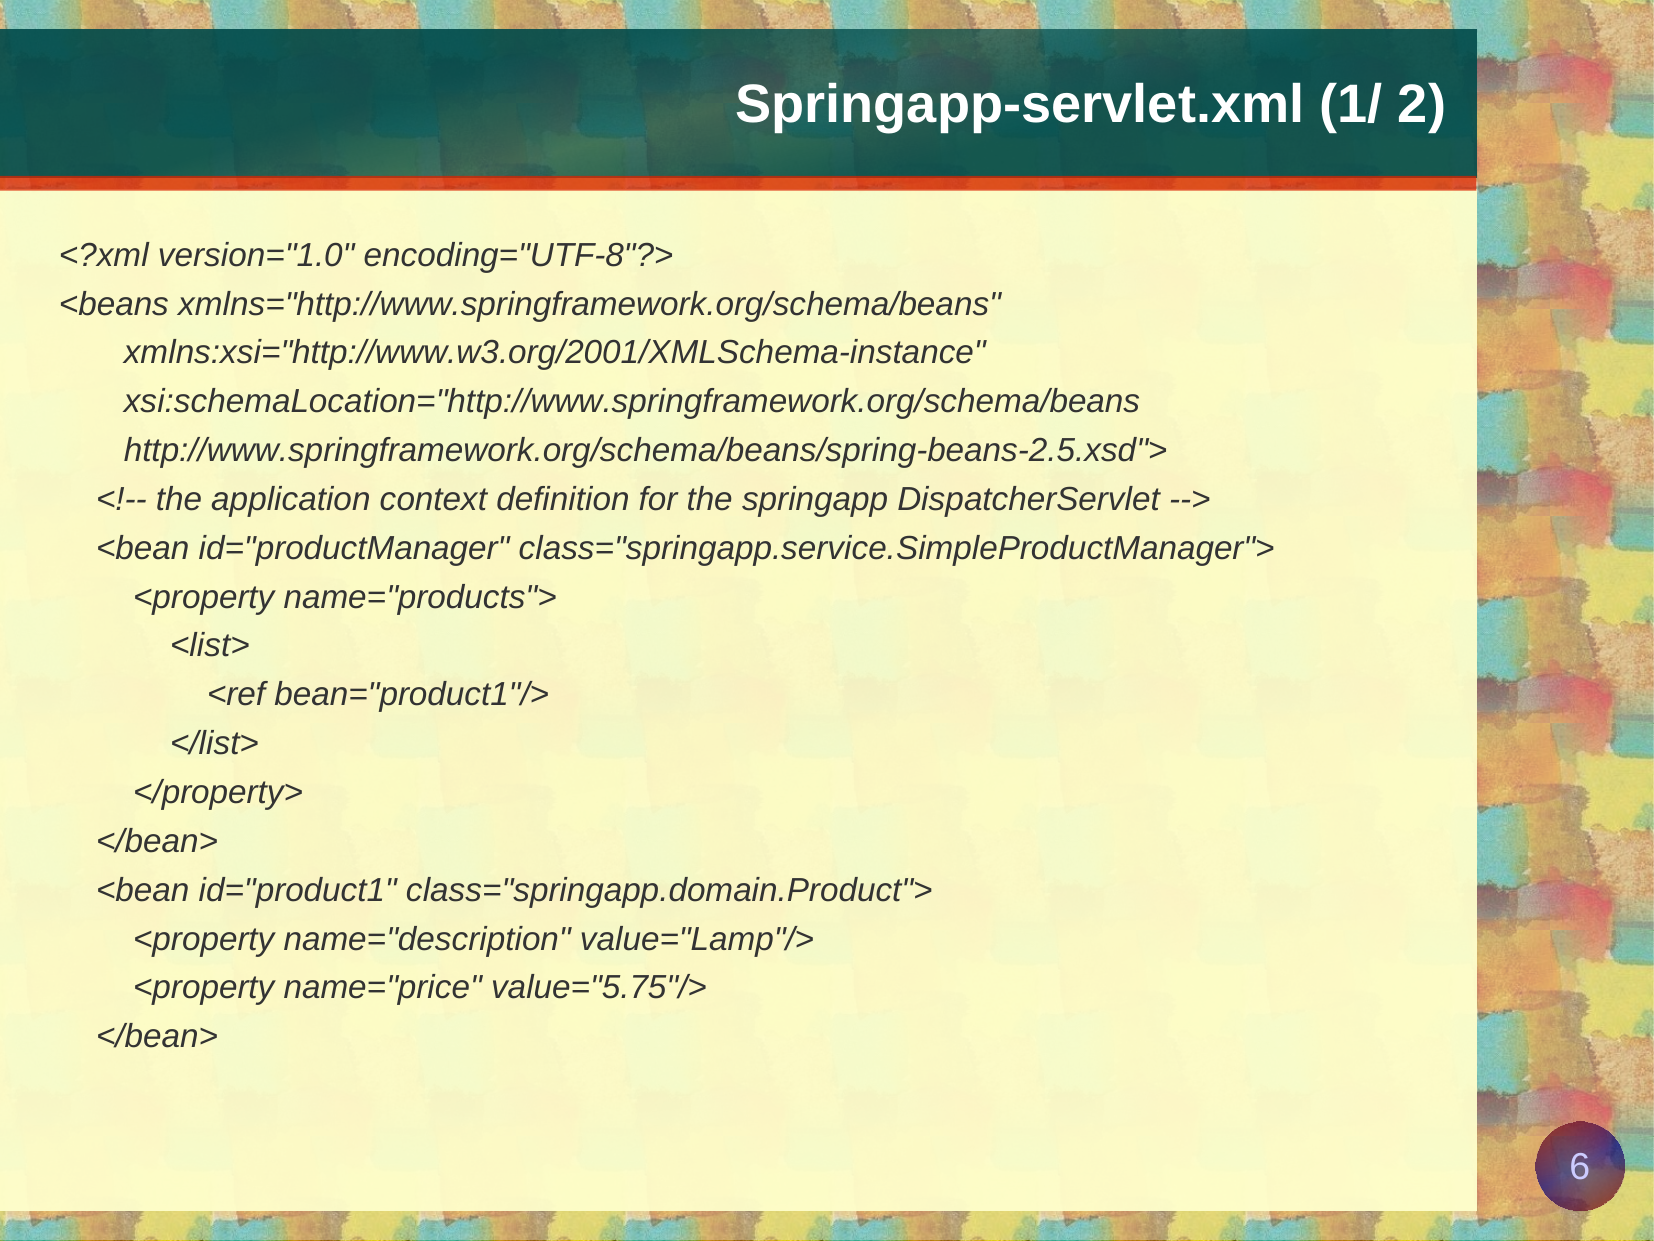

# Springapp-servlet.xml (1/ 2)
<?xml version="1.0" encoding="UTF-8"?>
<beans xmlns="http://www.springframework.org/schema/beans"
 xmlns:xsi="http://www.w3.org/2001/XMLSchema-instance"
 xsi:schemaLocation="http://www.springframework.org/schema/beans
 http://www.springframework.org/schema/beans/spring-beans-2.5.xsd">
 <!-- the application context definition for the springapp DispatcherServlet -->
 <bean id="productManager" class="springapp.service.SimpleProductManager">
 <property name="products">
 <list>
 <ref bean="product1"/>
 </list>
 </property>
 </bean>
 <bean id="product1" class="springapp.domain.Product">
 <property name="description" value="Lamp"/>
 <property name="price" value="5.75"/>
 </bean>